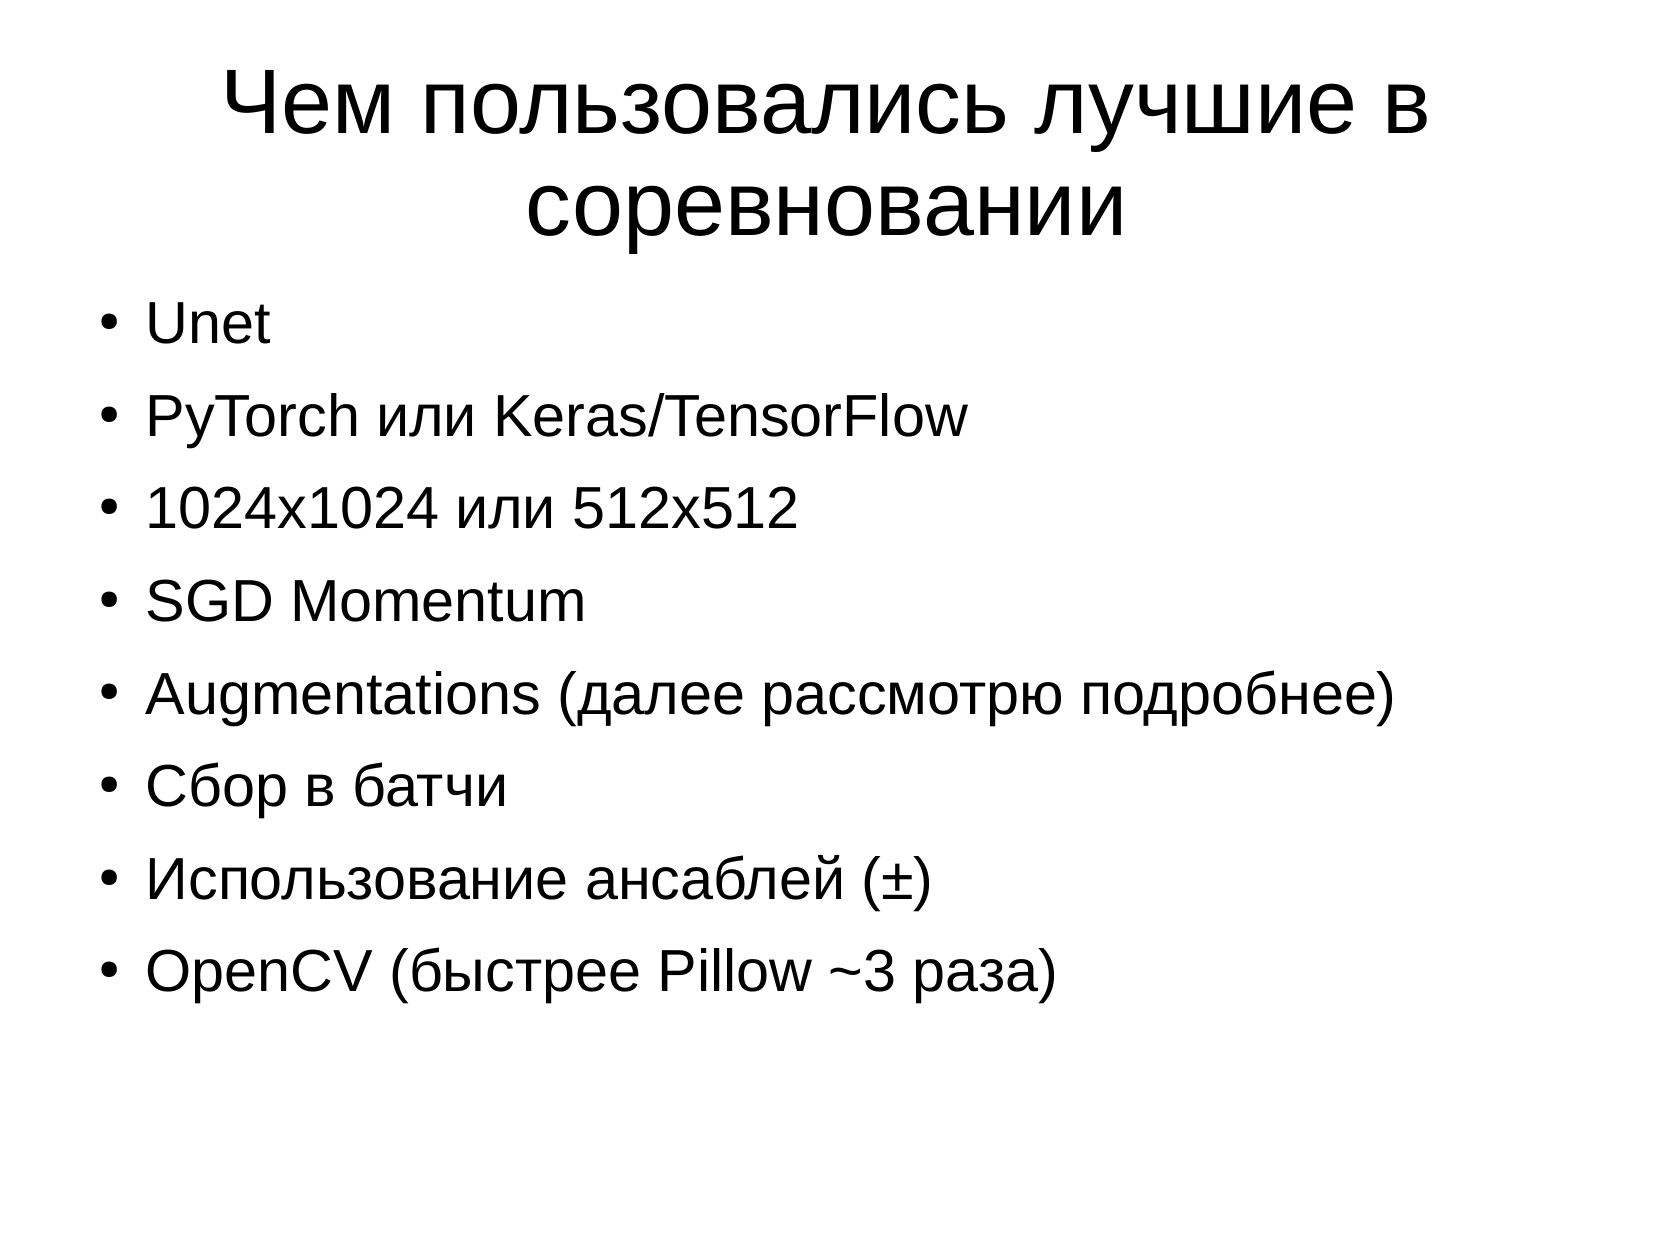

# Чем пользовались лучшие в соревновании
Unet
PyTorch или Keras/TensorFlow
1024x1024 или 512x512
SGD Momentum
Augmentations (далее рассмотрю подробнее)
Сбор в батчи
Использование ансаблей (±)
OpenCV (быстрее Pillow ~3 раза)